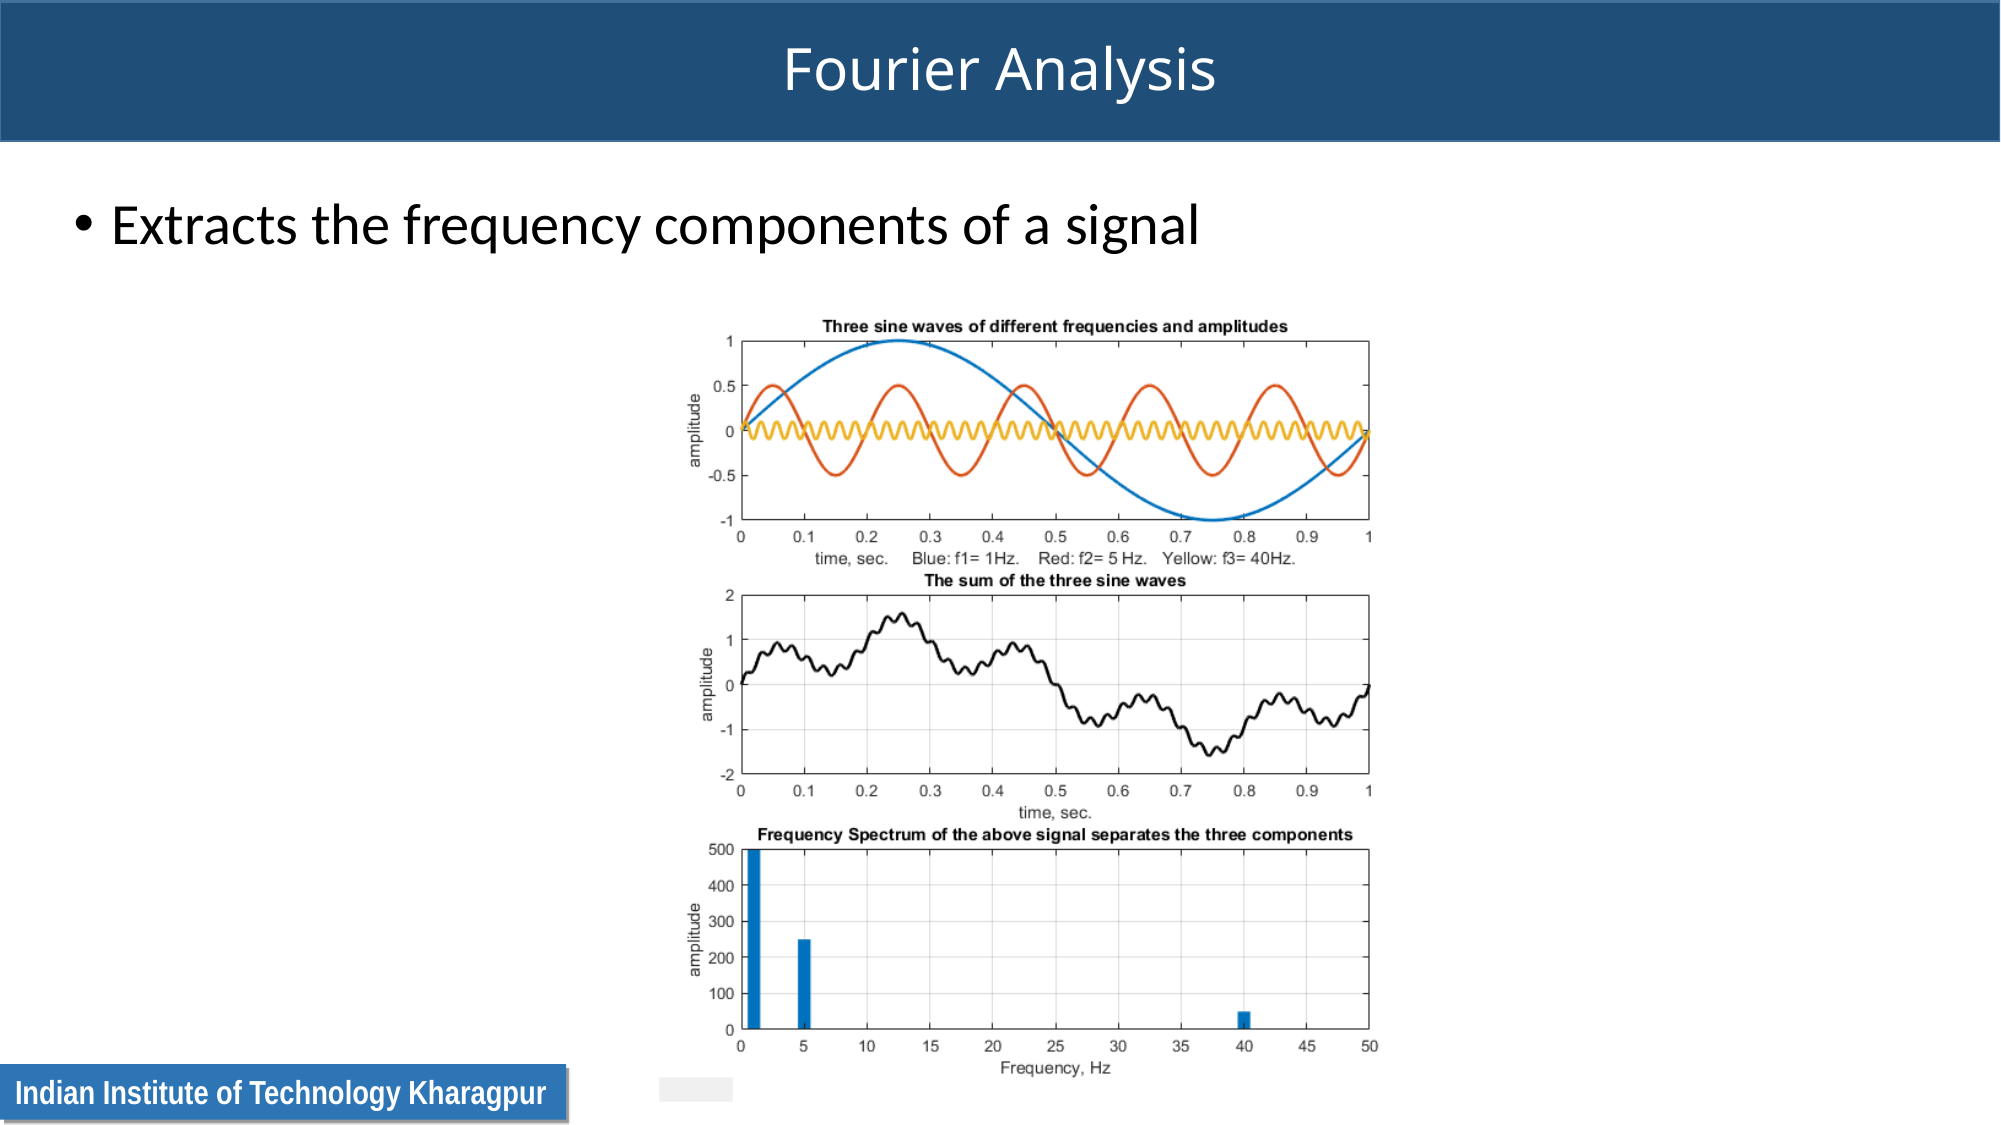

Fourier Analysis
# Extracts the frequency components of a signal